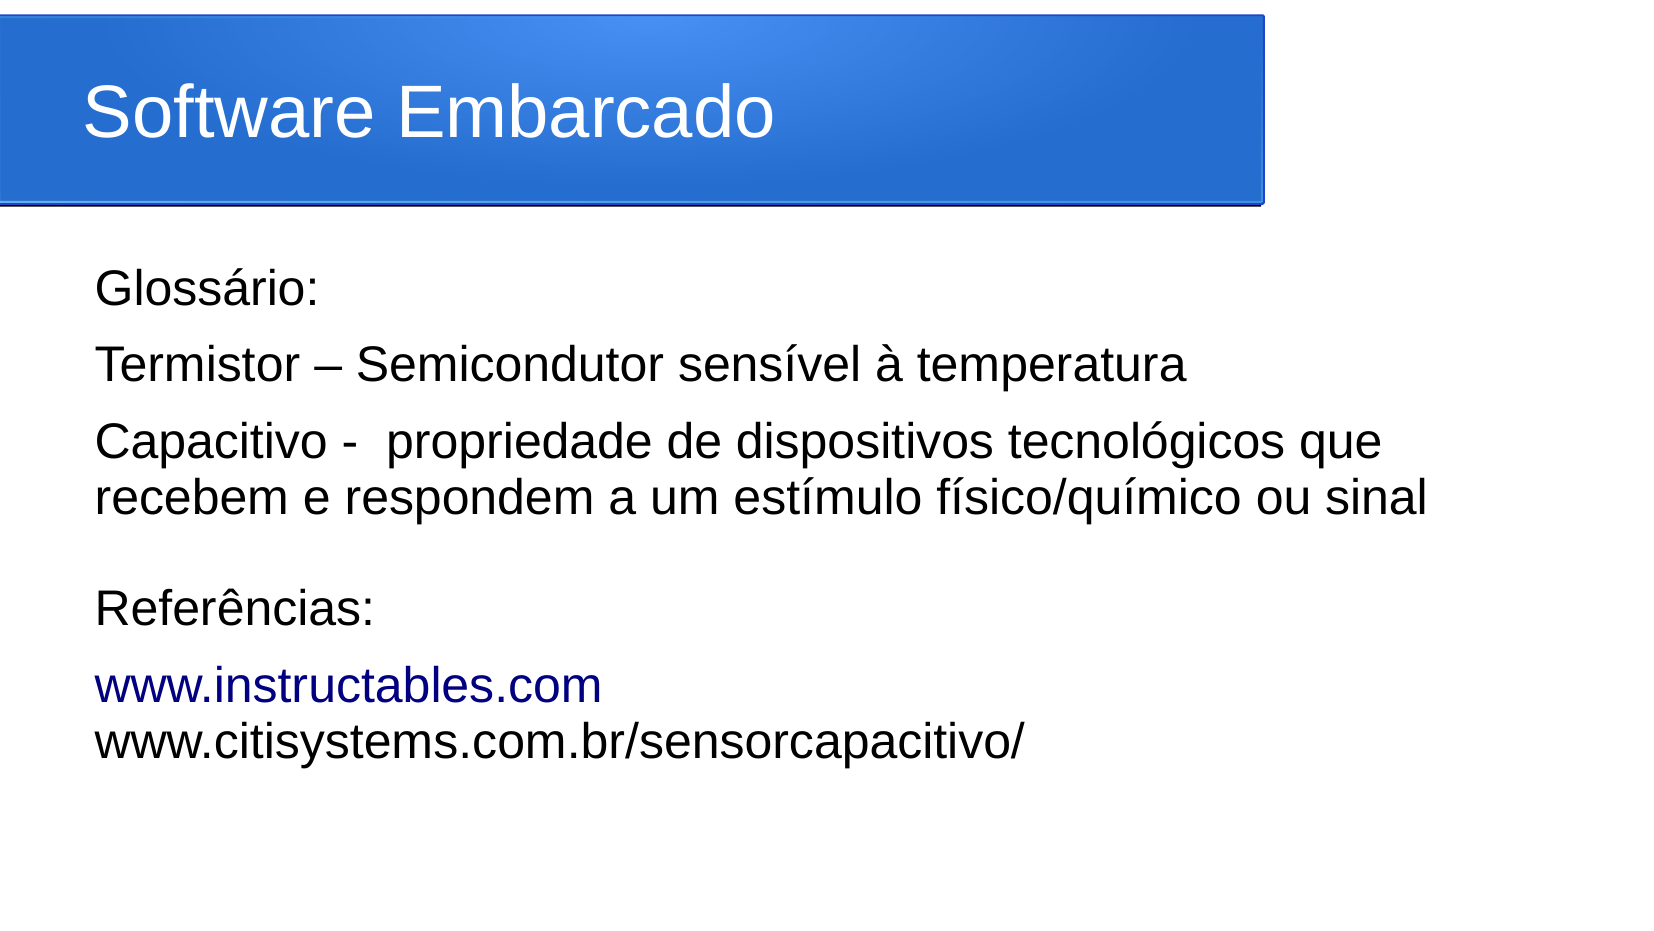

# Software Embarcado
Glossário:
Termistor – Semicondutor sensível à temperatura
Capacitivo - propriedade de dispositivos tecnológicos que recebem e respondem a um estímulo físico/químico ou sinal
Referências:
www.instructables.com
www.citisystems.com.br/sensorcapacitivo/